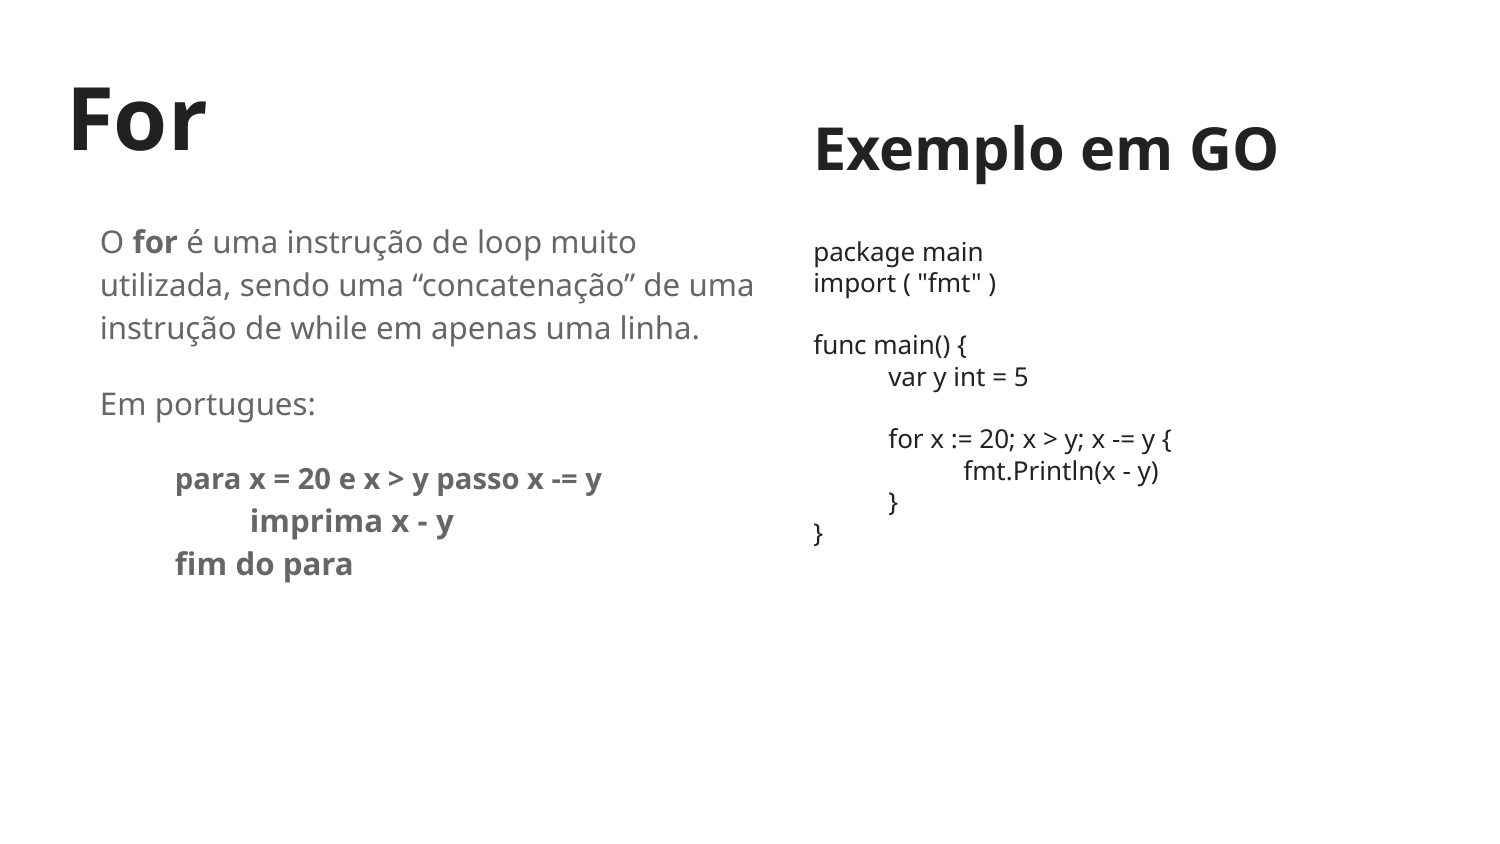

# For
Exemplo em GO
package main
import ( "fmt" )
func main() {
var y int = 5
for x := 20; x > y; x -= y {
	fmt.Println(x - y)
}
}
O for é uma instrução de loop muito utilizada, sendo uma “concatenação” de uma instrução de while em apenas uma linha.
Em portugues:
para x = 20 e x > y passo x -= y
imprima x - y
fim do para